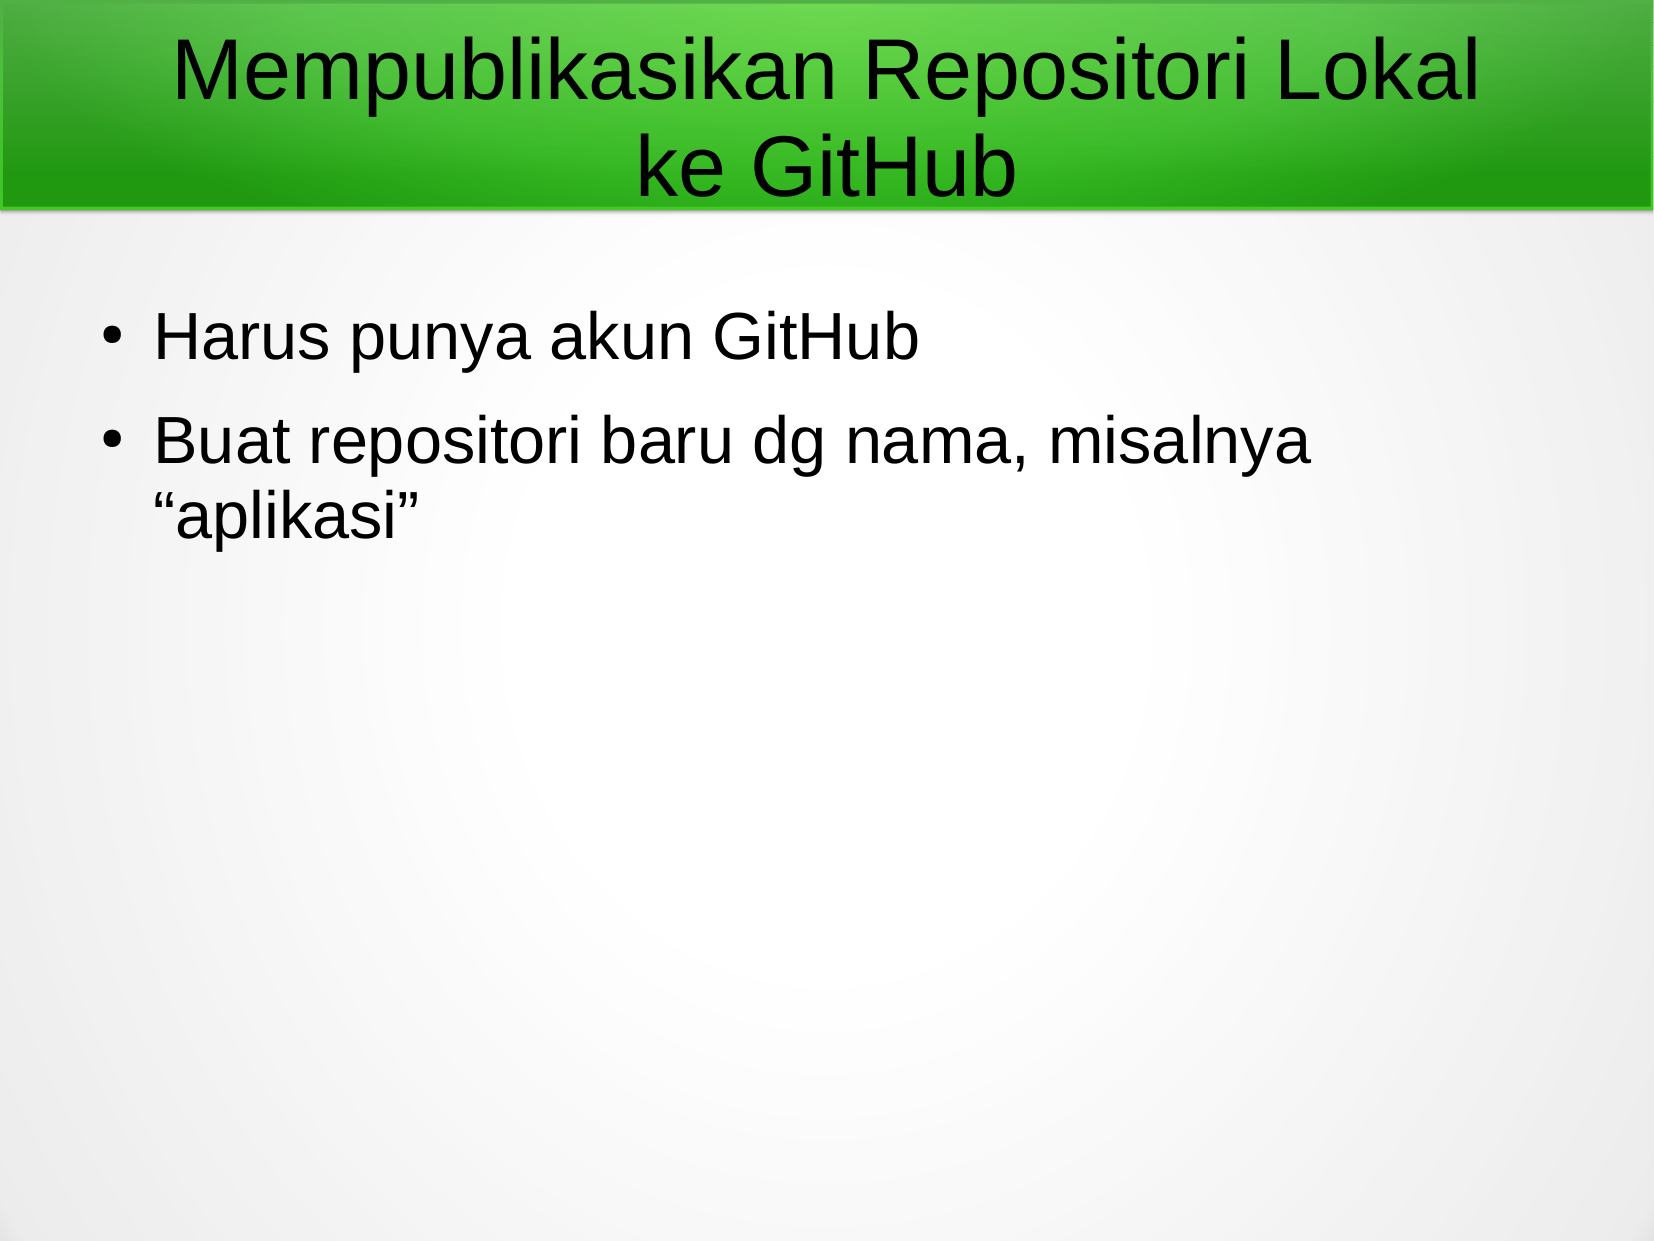

# Mempublikasikan Repositori Lokal ke GitHub
Harus punya akun GitHub
Buat repositori baru dg nama, misalnya “aplikasi”